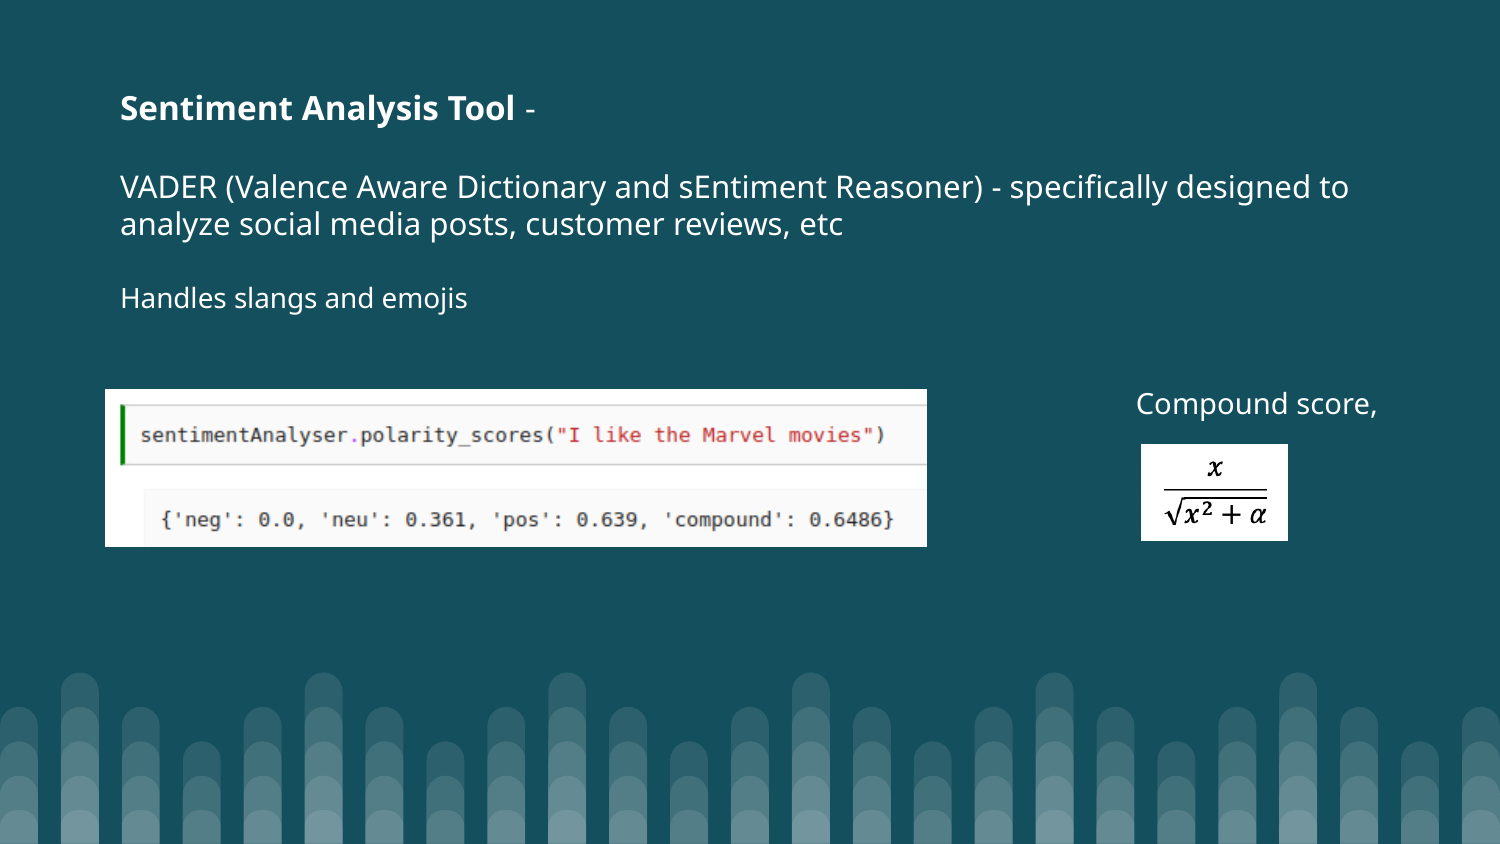

# Sentiment Analysis Tool - VADER (Valence Aware Dictionary and sEntiment Reasoner) - specifically designed to analyze social media posts, customer reviews, etc
Handles slangs and emojis
Compound score,